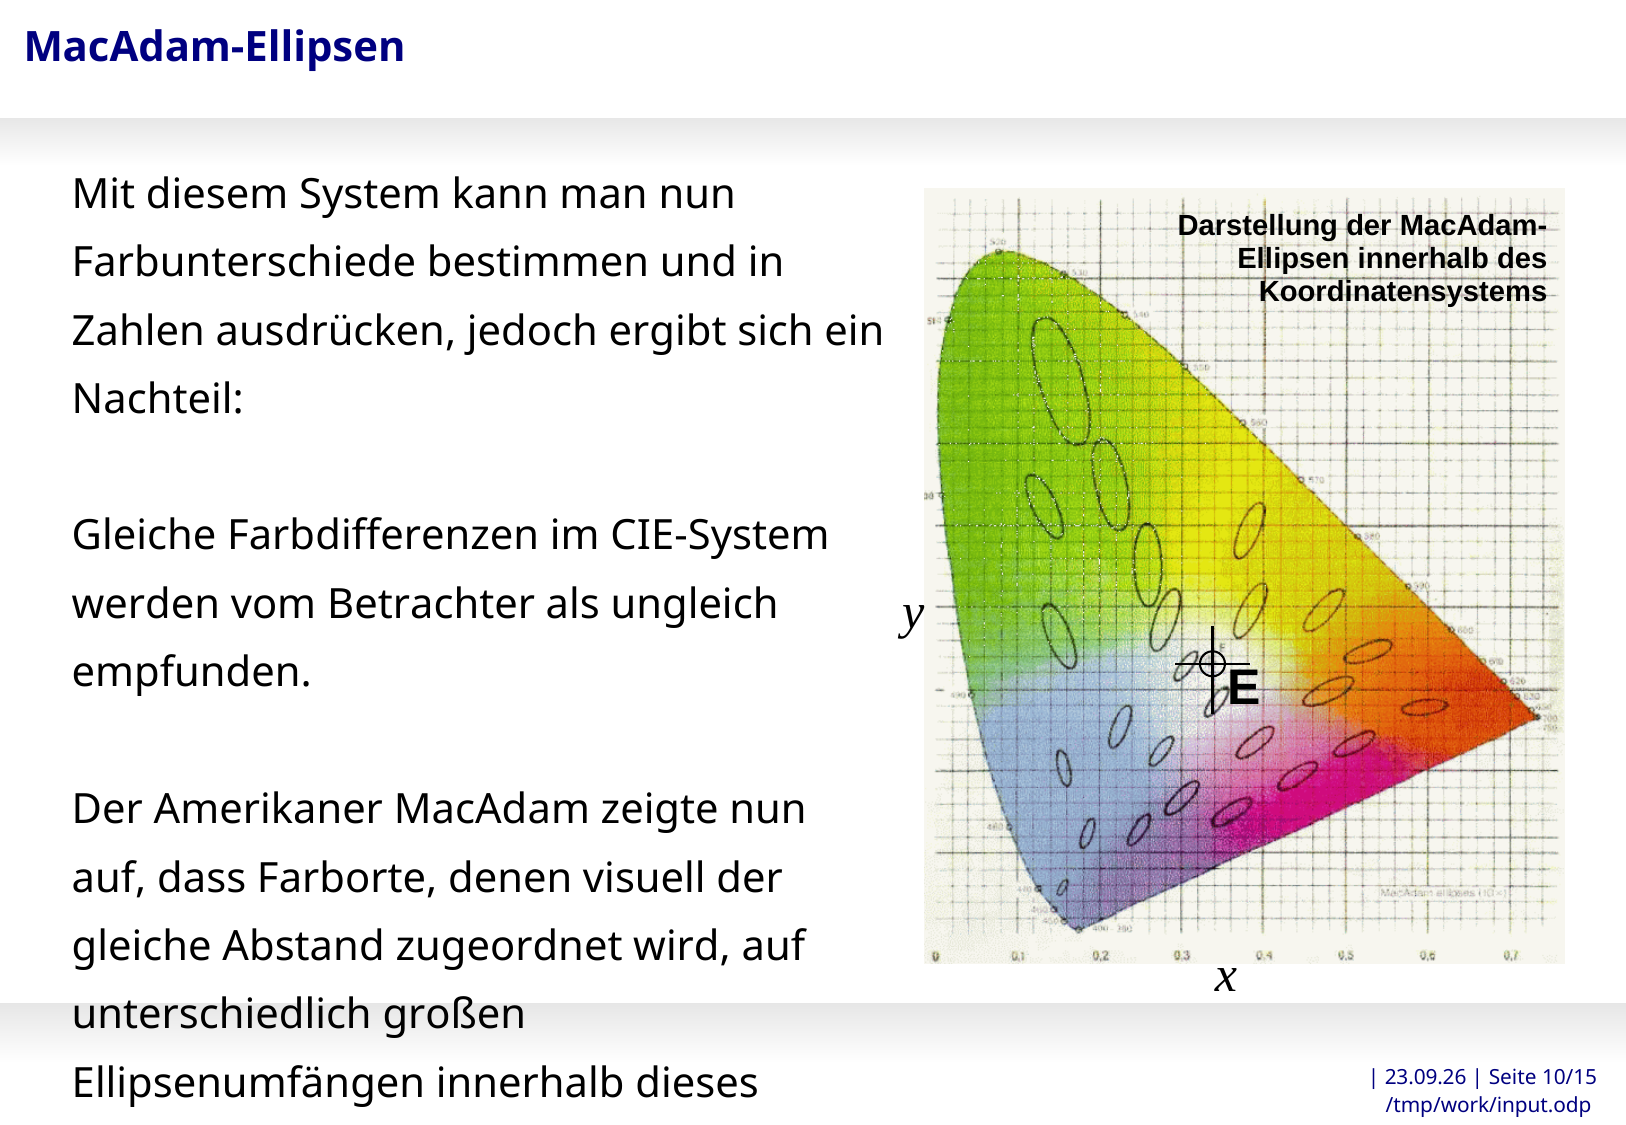

# MacAdam-Ellipsen
Mit diesem System kann man nun Farbunterschiede bestimmen und in Zahlen ausdrücken, jedoch ergibt sich ein Nachteil:
Gleiche Farbdifferenzen im CIE-System werden vom Betrachter als ungleich empfunden.
Der Amerikaner MacAdam zeigte nun auf, dass Farborte, denen visuell der gleiche Abstand zugeordnet wird, auf unterschiedlich großen Ellipsenumfängen innerhalb dieses Farbraums liegen.
Darstellung der MacAdam-Ellipsen innerhalb des Koordinatensystems
y
E
x